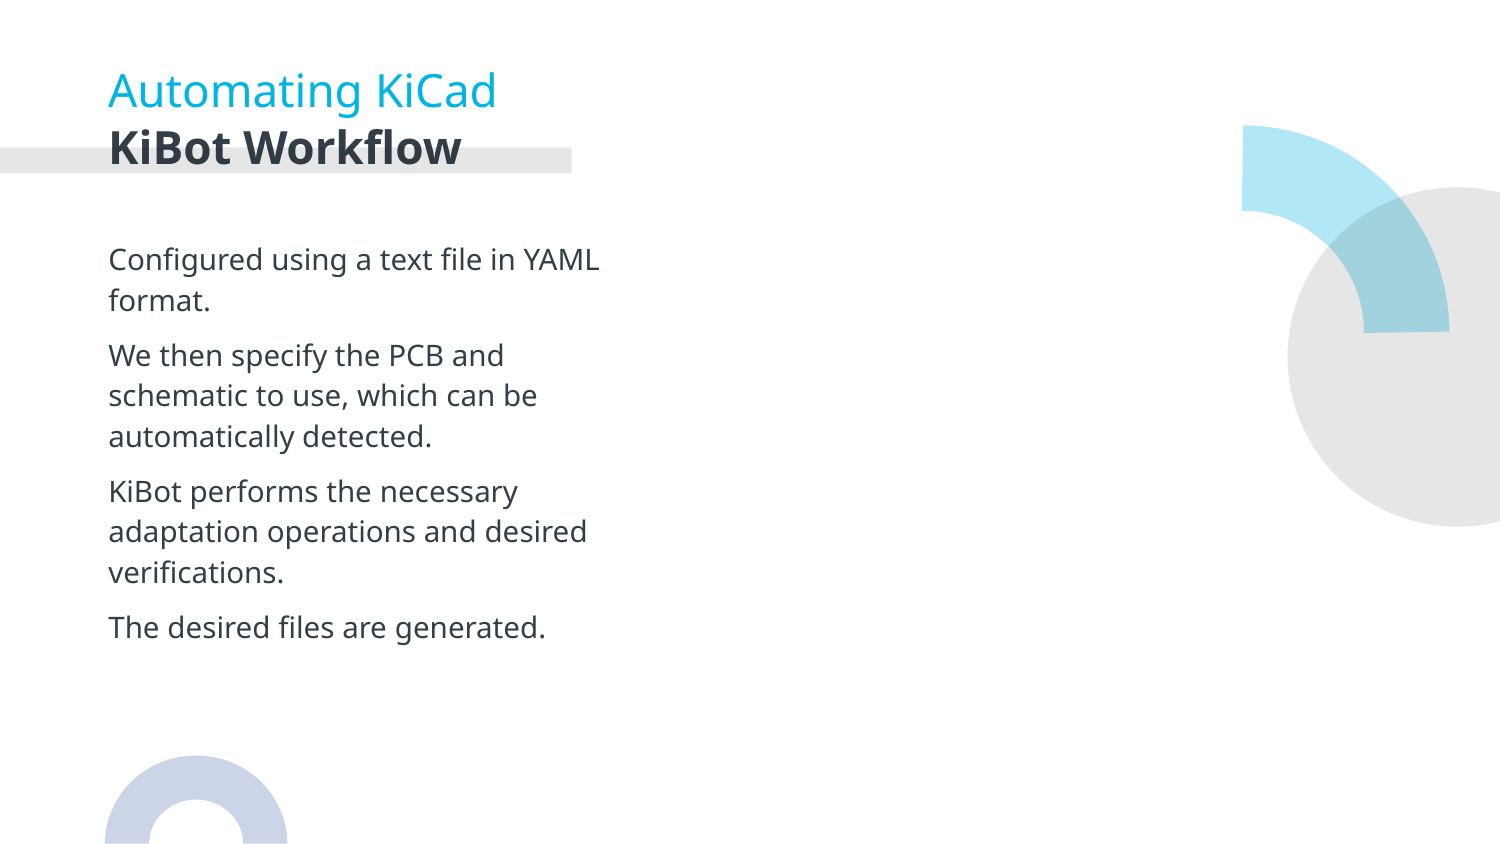

Automating KiCad
KiBot Workflow
Configured using a text file in YAML format.
We then specify the PCB and schematic to use, which can be automatically detected.
KiBot performs the necessary adaptation operations and desired verifications.
The desired files are generated.